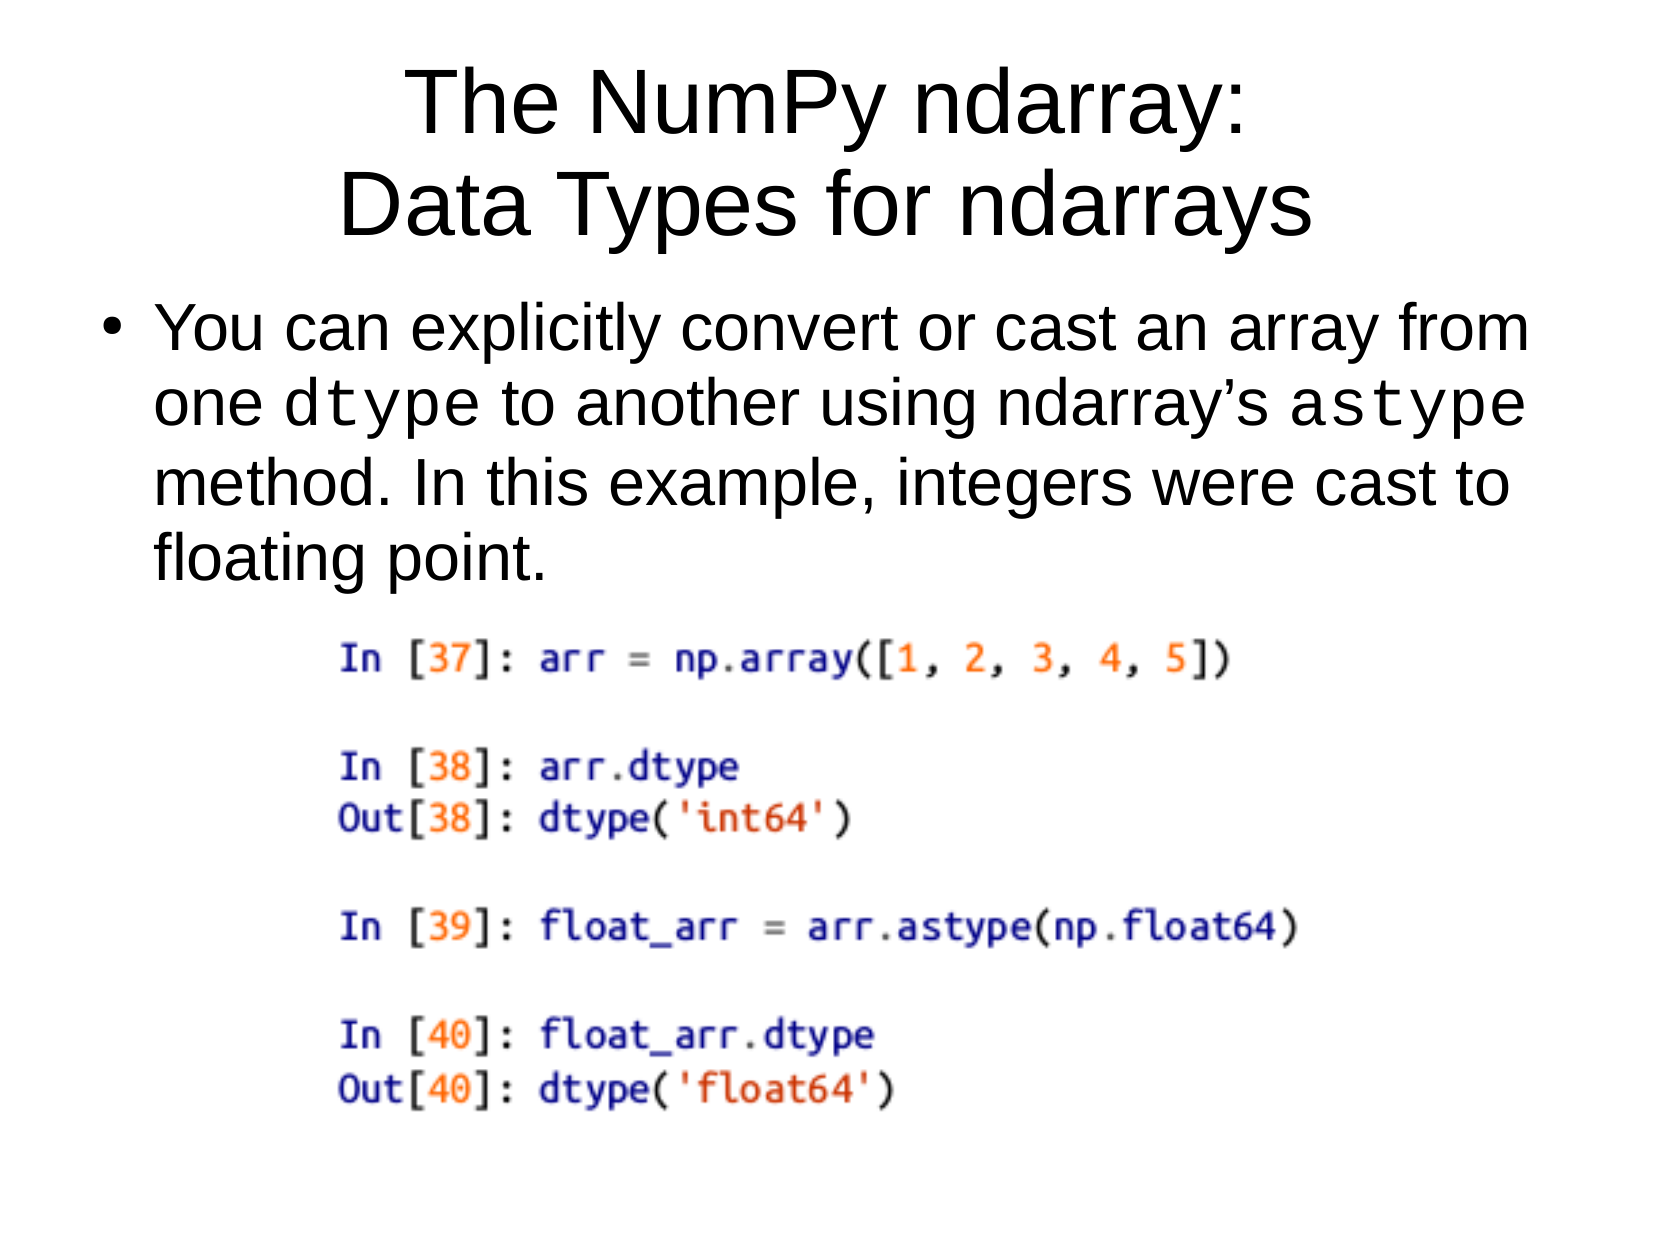

# The NumPy ndarray: Data Types for ndarrays
You can explicitly convert or cast an array from one dtype to another using ndarray’s astype method. In this example, integers were cast to floating point.